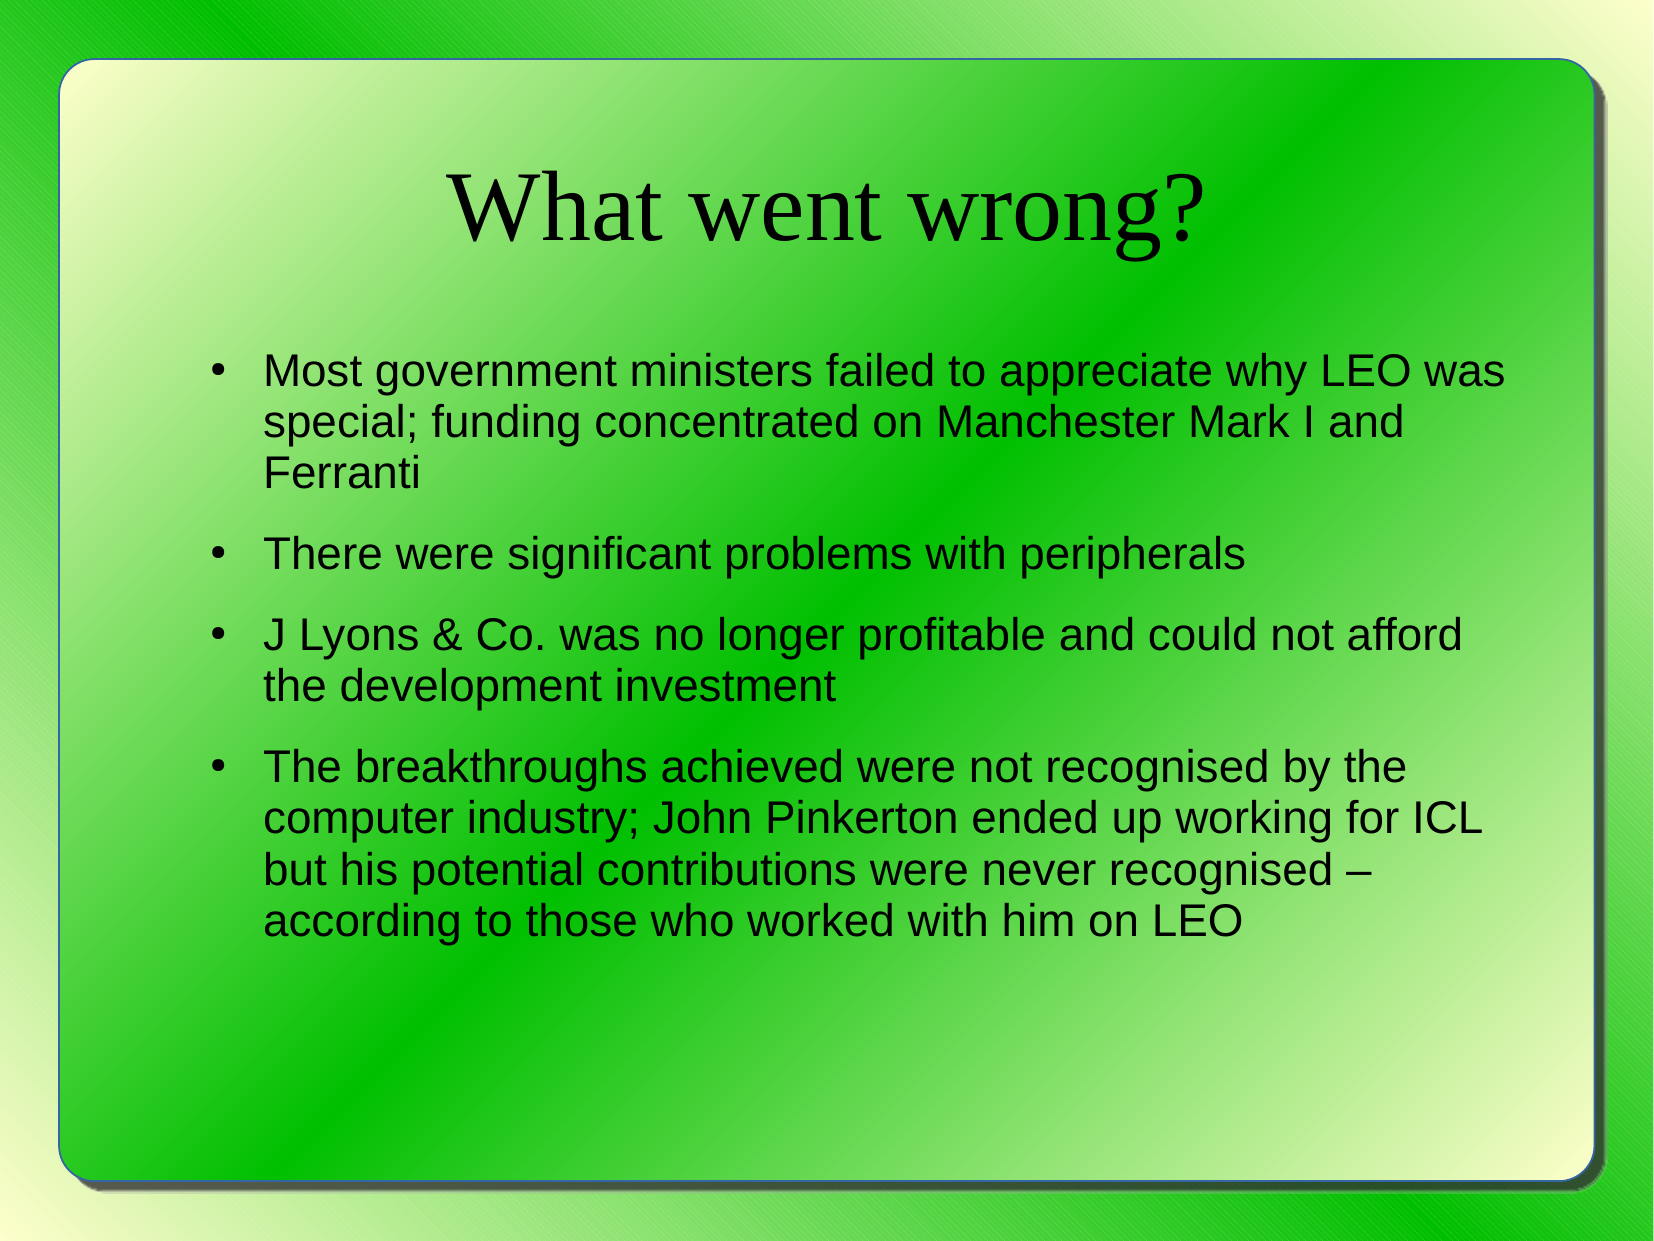

# What went wrong?
Most government ministers failed to appreciate why LEO was special; funding concentrated on Manchester Mark I and Ferranti
There were significant problems with peripherals
J Lyons & Co. was no longer profitable and could not afford the development investment
The breakthroughs achieved were not recognised by the computer industry; John Pinkerton ended up working for ICL but his potential contributions were never recognised – according to those who worked with him on LEO